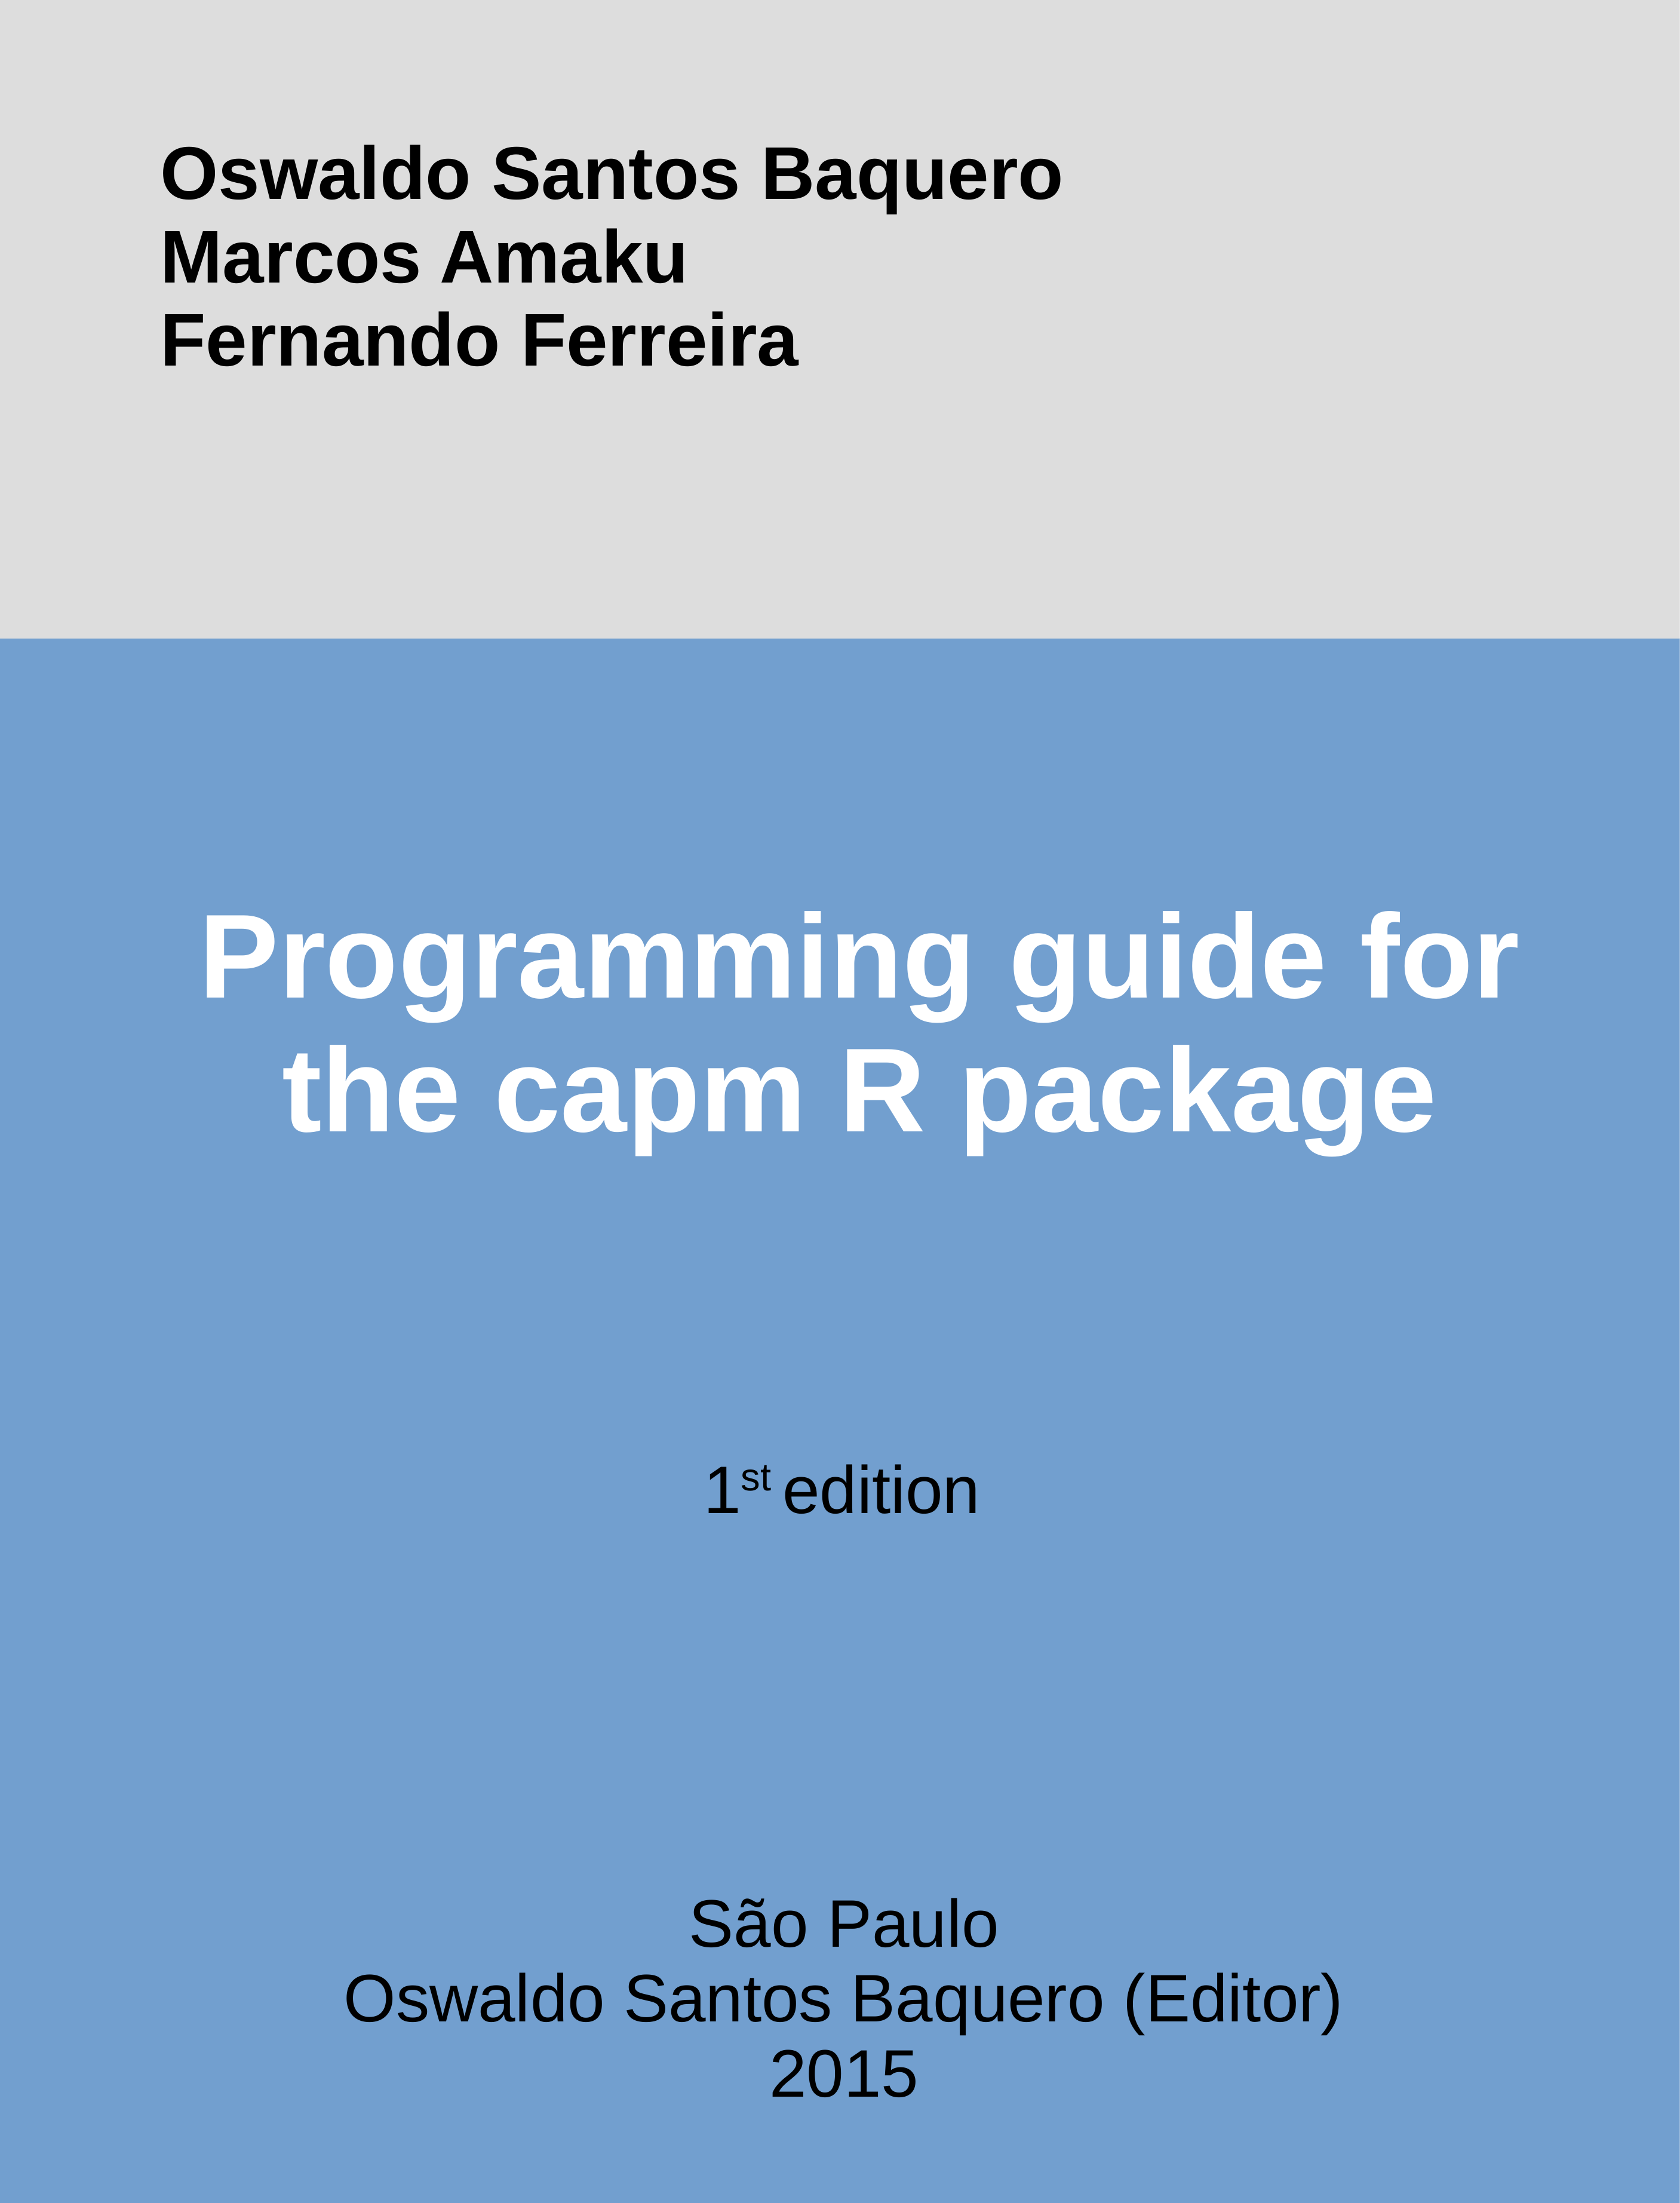

Oswaldo Santos Baquero
Marcos Amaku
Fernando Ferreira
Programming guide for the capm R package
1st edition
São Paulo
Oswaldo Santos Baquero (Editor)
2015